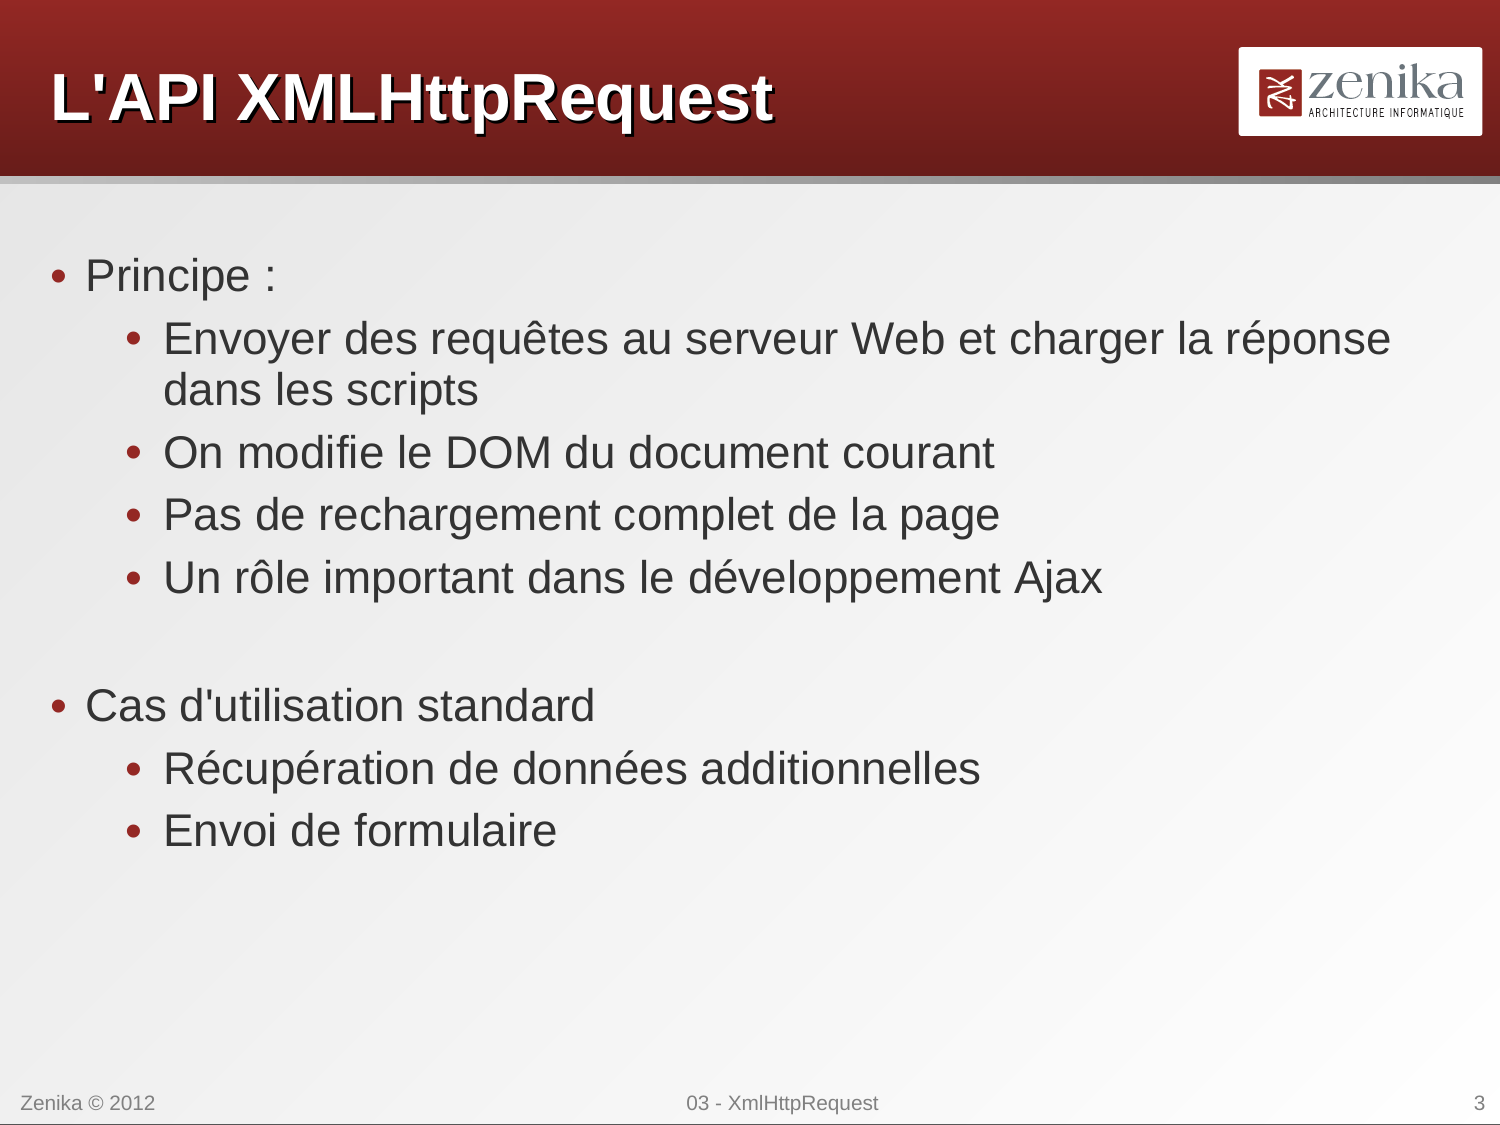

# L'API XMLHttpRequest
Principe :
Envoyer des requêtes au serveur Web et charger la réponse dans les scripts
On modifie le DOM du document courant
Pas de rechargement complet de la page
Un rôle important dans le développement Ajax
Cas d'utilisation standard
Récupération de données additionnelles
Envoi de formulaire